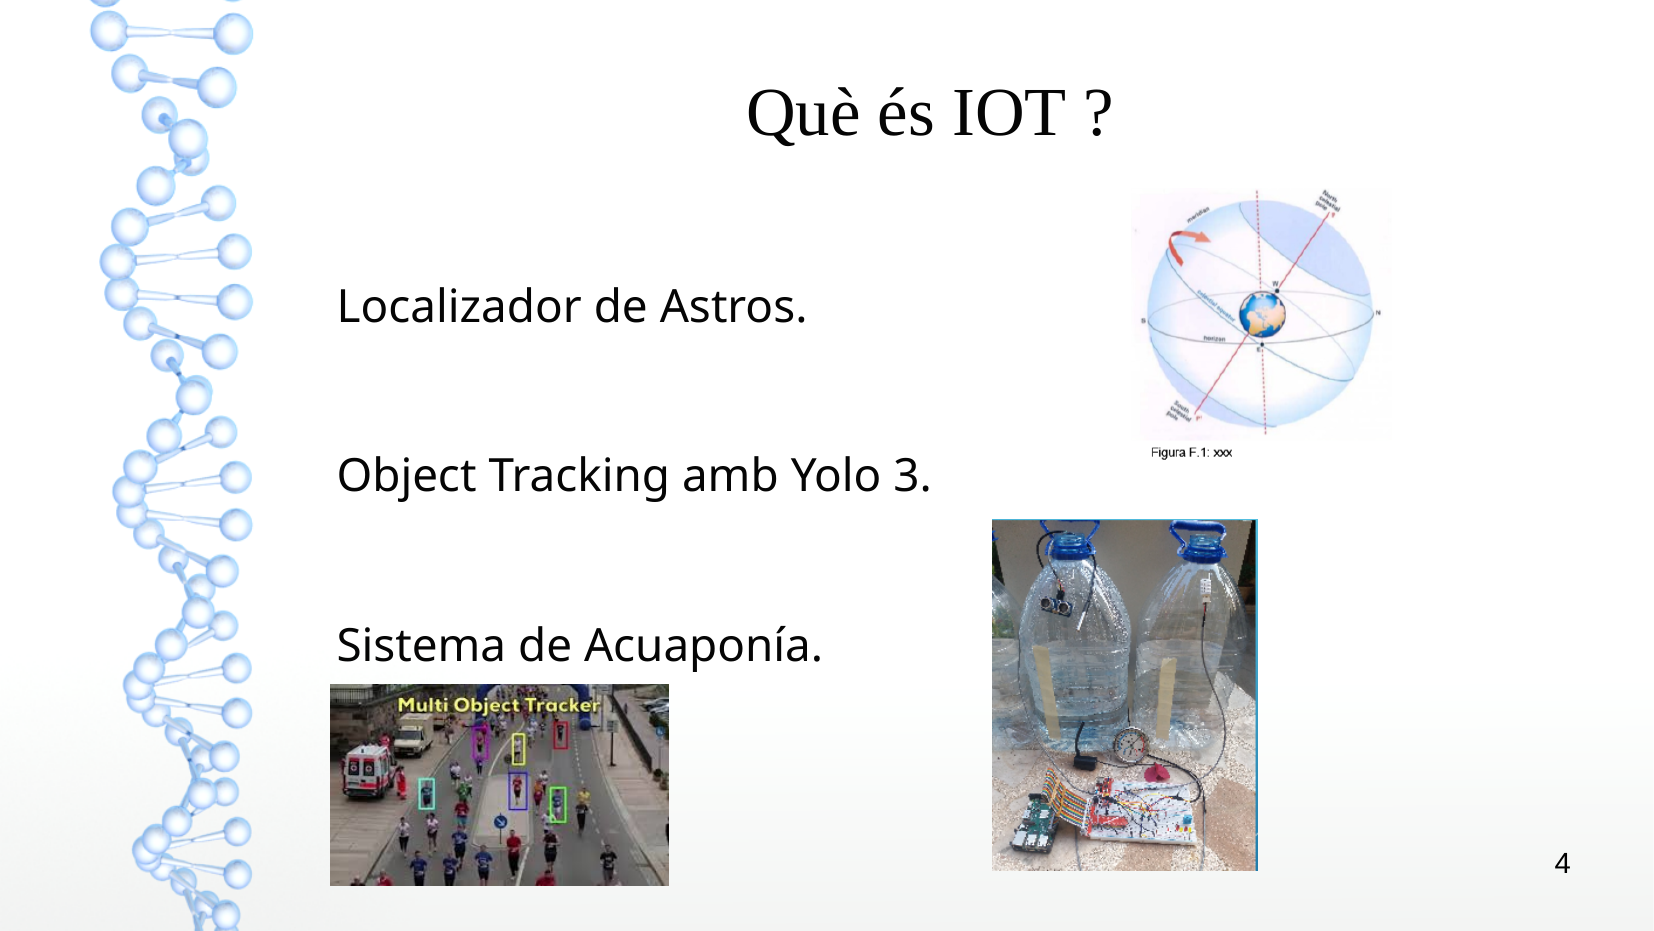

# Què és IOT ?
Localizador de Astros.
Object Tracking amb Yolo 3.
Sistema de Acuaponía.
4